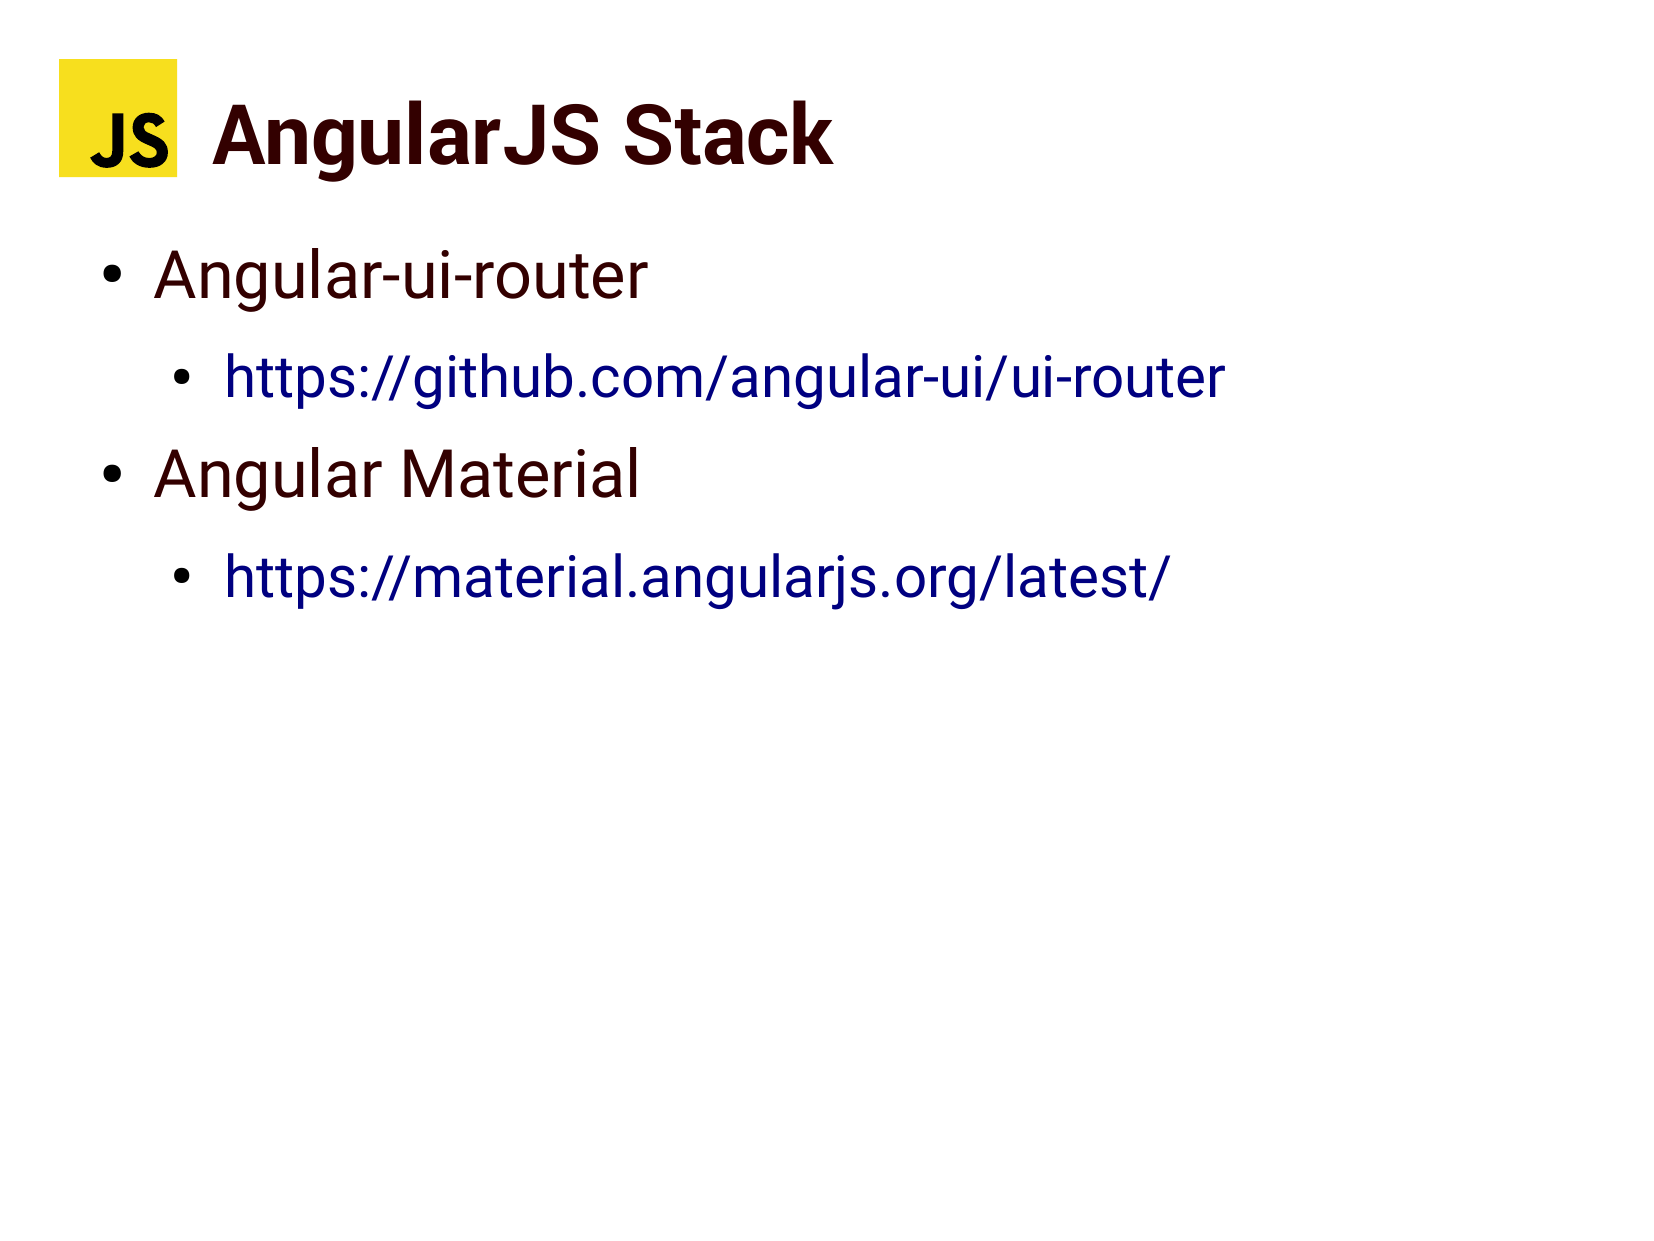

# AngularJS Stack
Angular-ui-router
https://github.com/angular-ui/ui-router
Angular Material
https://material.angularjs.org/latest/